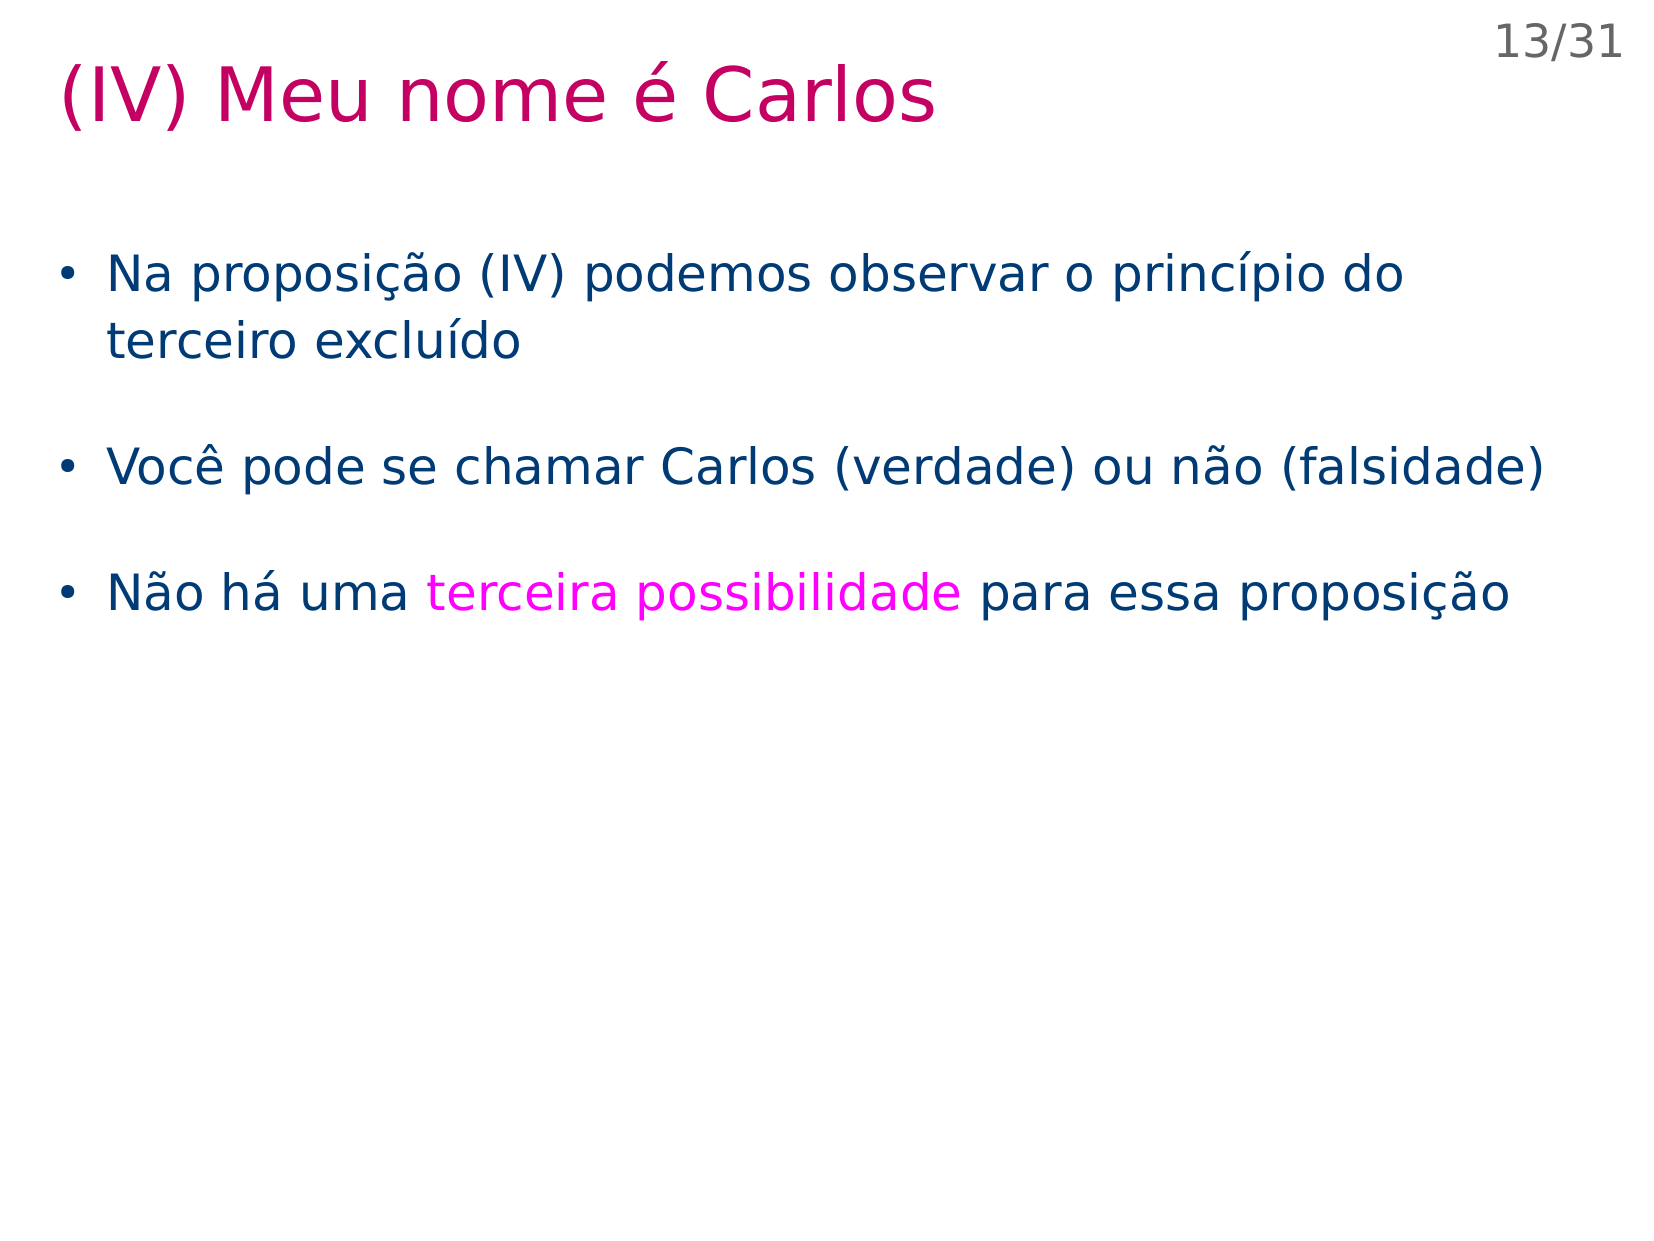

13
# (IV) Meu nome é Carlos
Na proposição (IV) podemos observar o princípio do terceiro excluído
Você pode se chamar Carlos (verdade) ou não (falsidade)
Não há uma terceira possibilidade para essa proposição